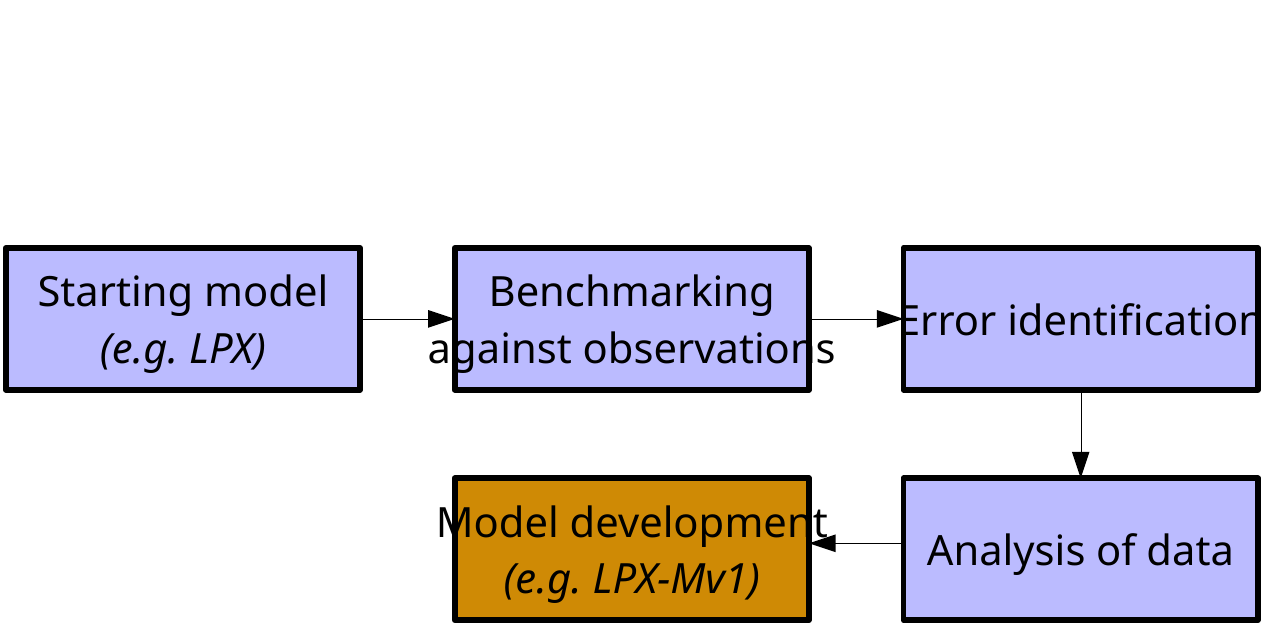

Starting model
(e.g. LPX)
Benchmarking
against observations
Error identification
Model development
(e.g. LPX-Mv1)
Analysis of data